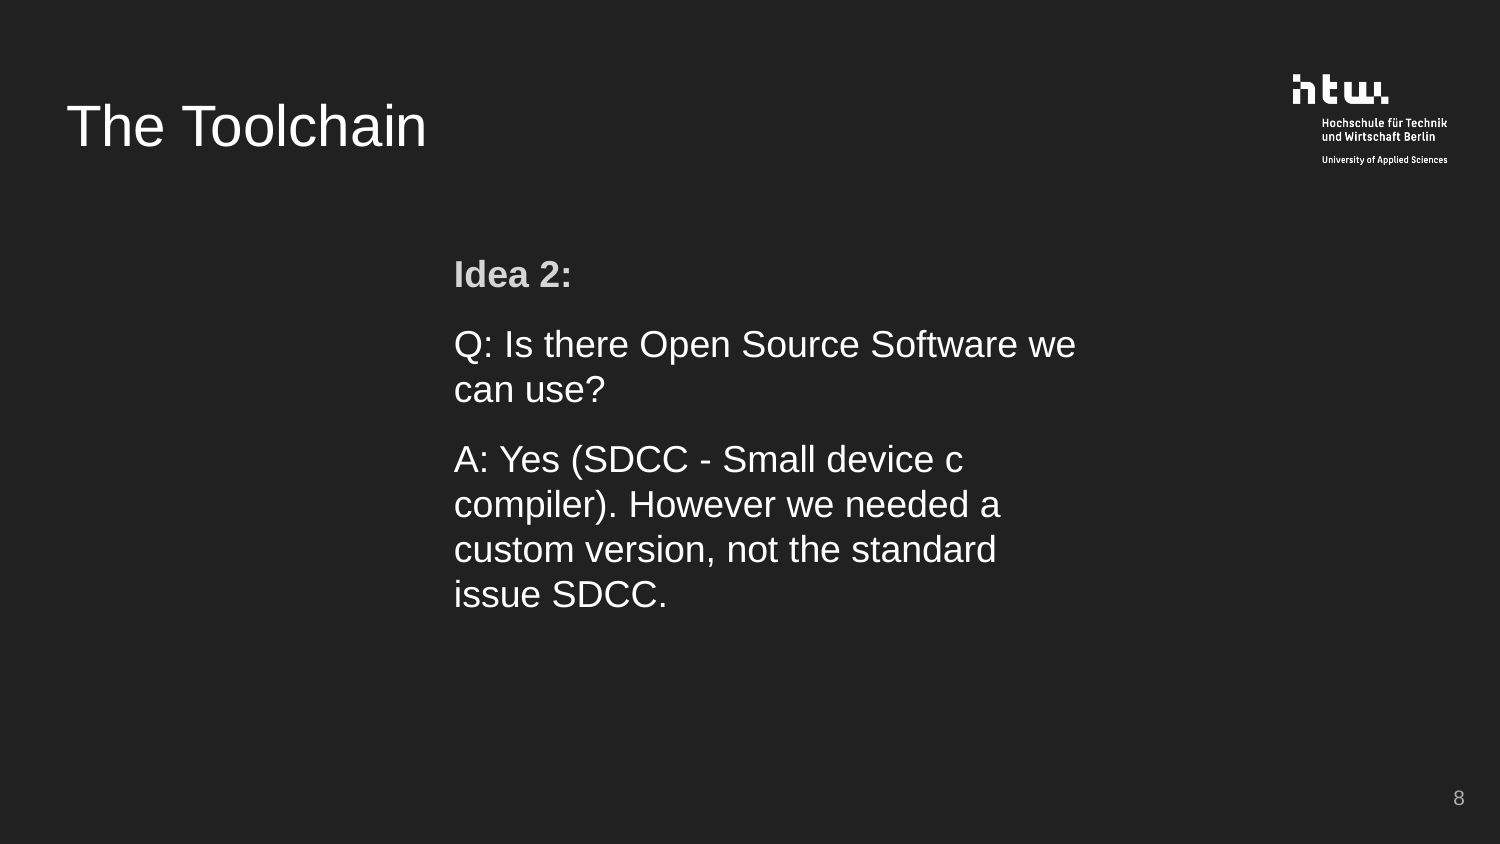

# The Toolchain
Idea 2:
Q: Is there Open Source Software we can use?
A: Yes (SDCC - Small device c compiler). However we needed a custom version, not the standard issue SDCC.